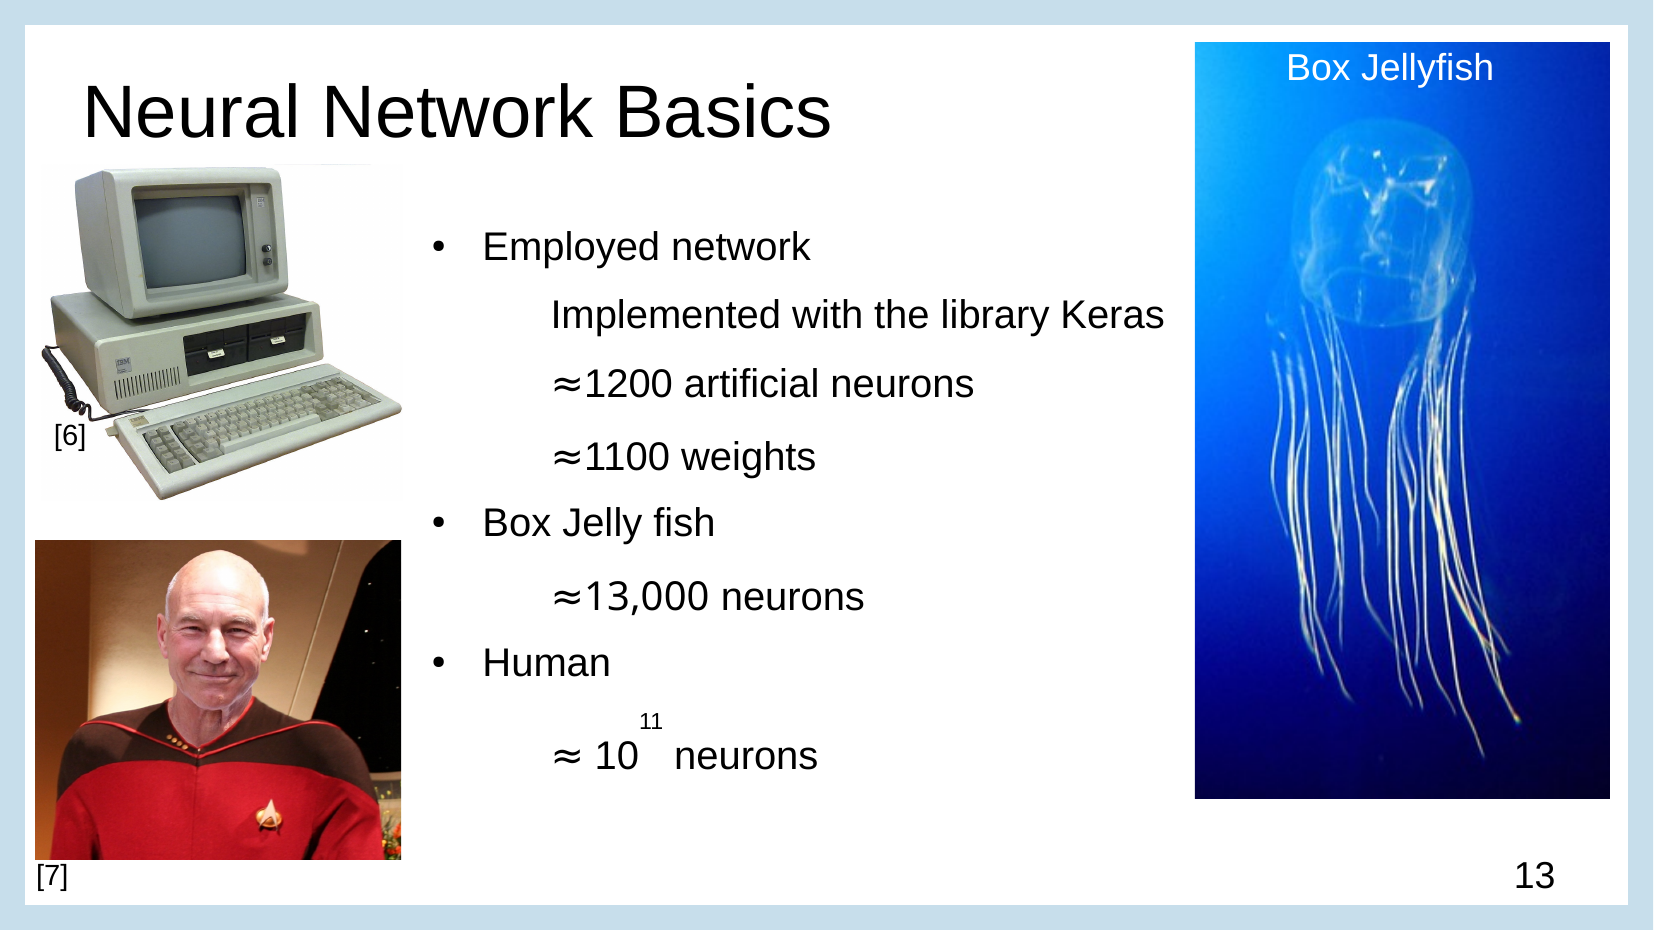

# Neural Network Basics
Box Jellyfish
[4]
[6]
Employed network
Implemented with the library Keras
≈1200 artificial neurons
≈1100 weights
Box Jelly fish
≈13,000 neurons
Human
≈ 1011 neurons
[7]